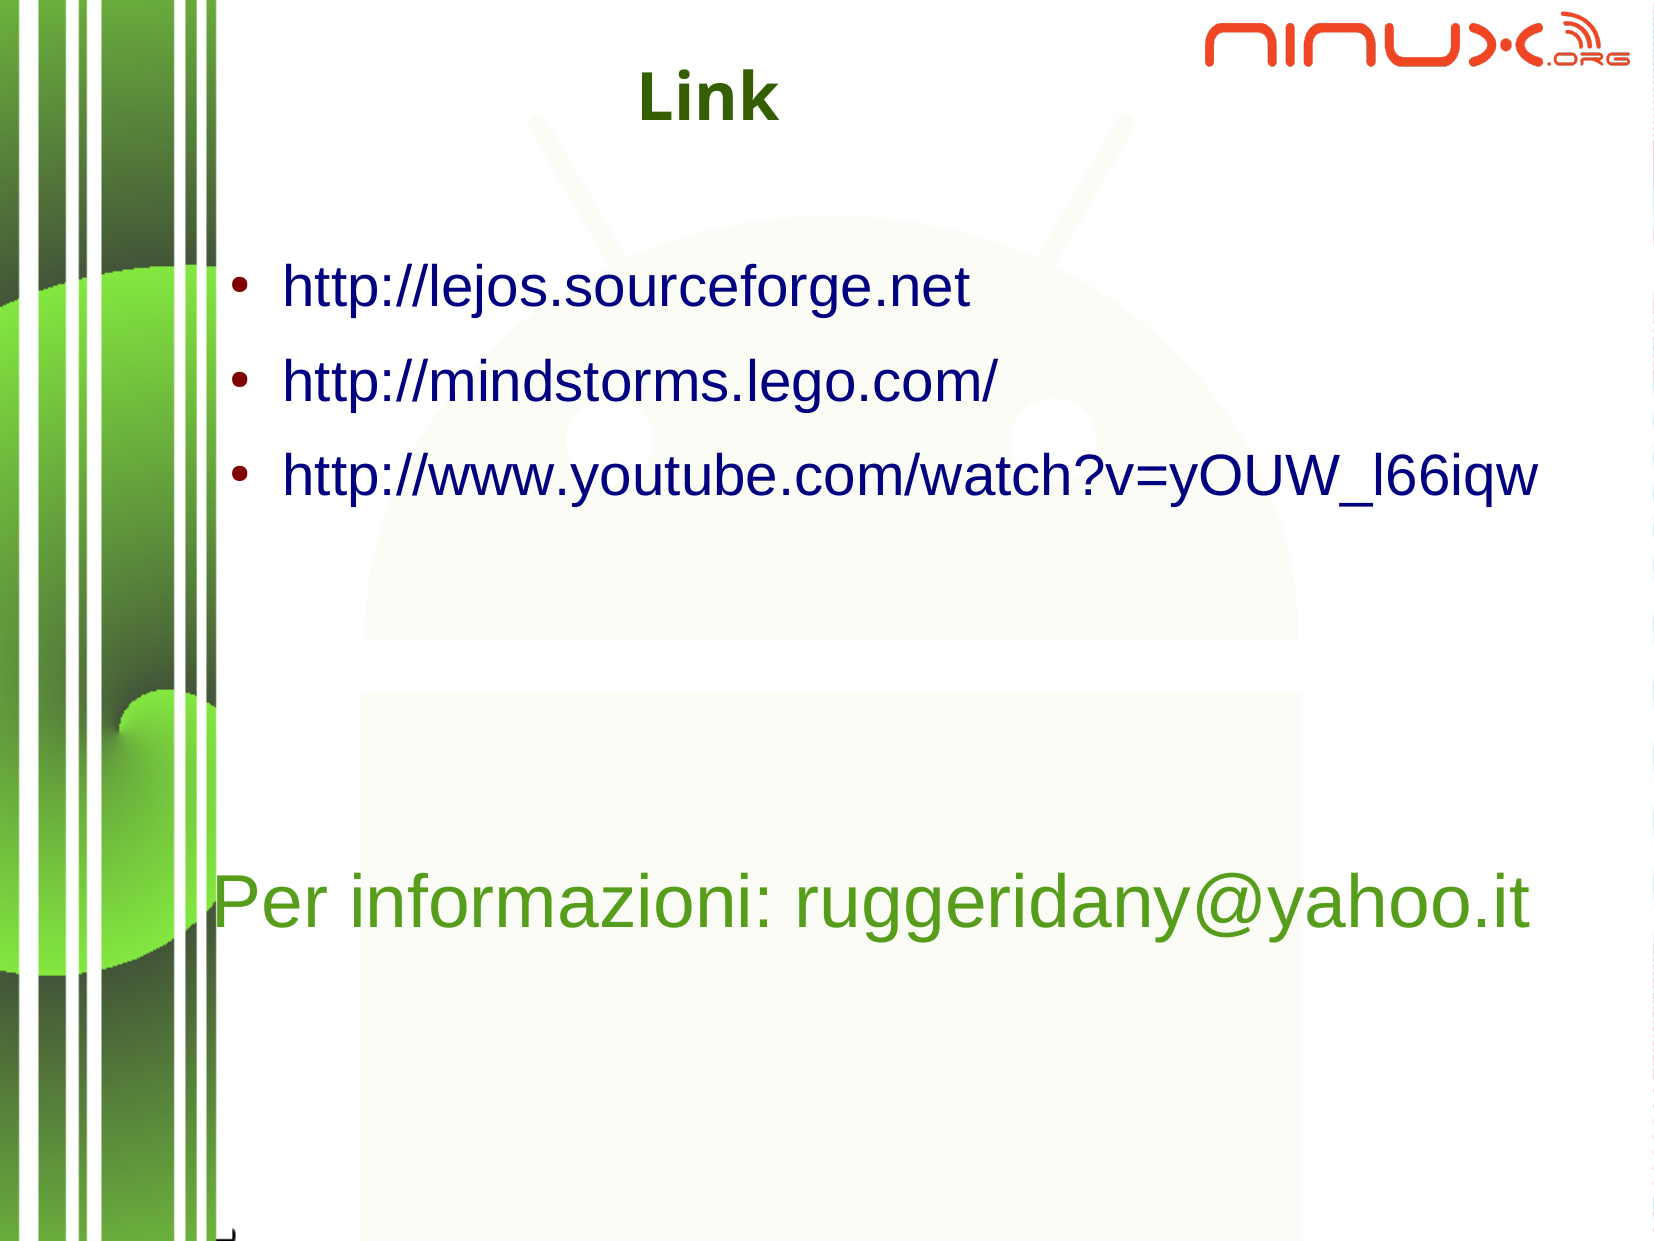

# Link
http://lejos.sourceforge.net
http://mindstorms.lego.com/
http://www.youtube.com/watch?v=yOUW_l66iqw
Per informazioni: ruggeridany@yahoo.it